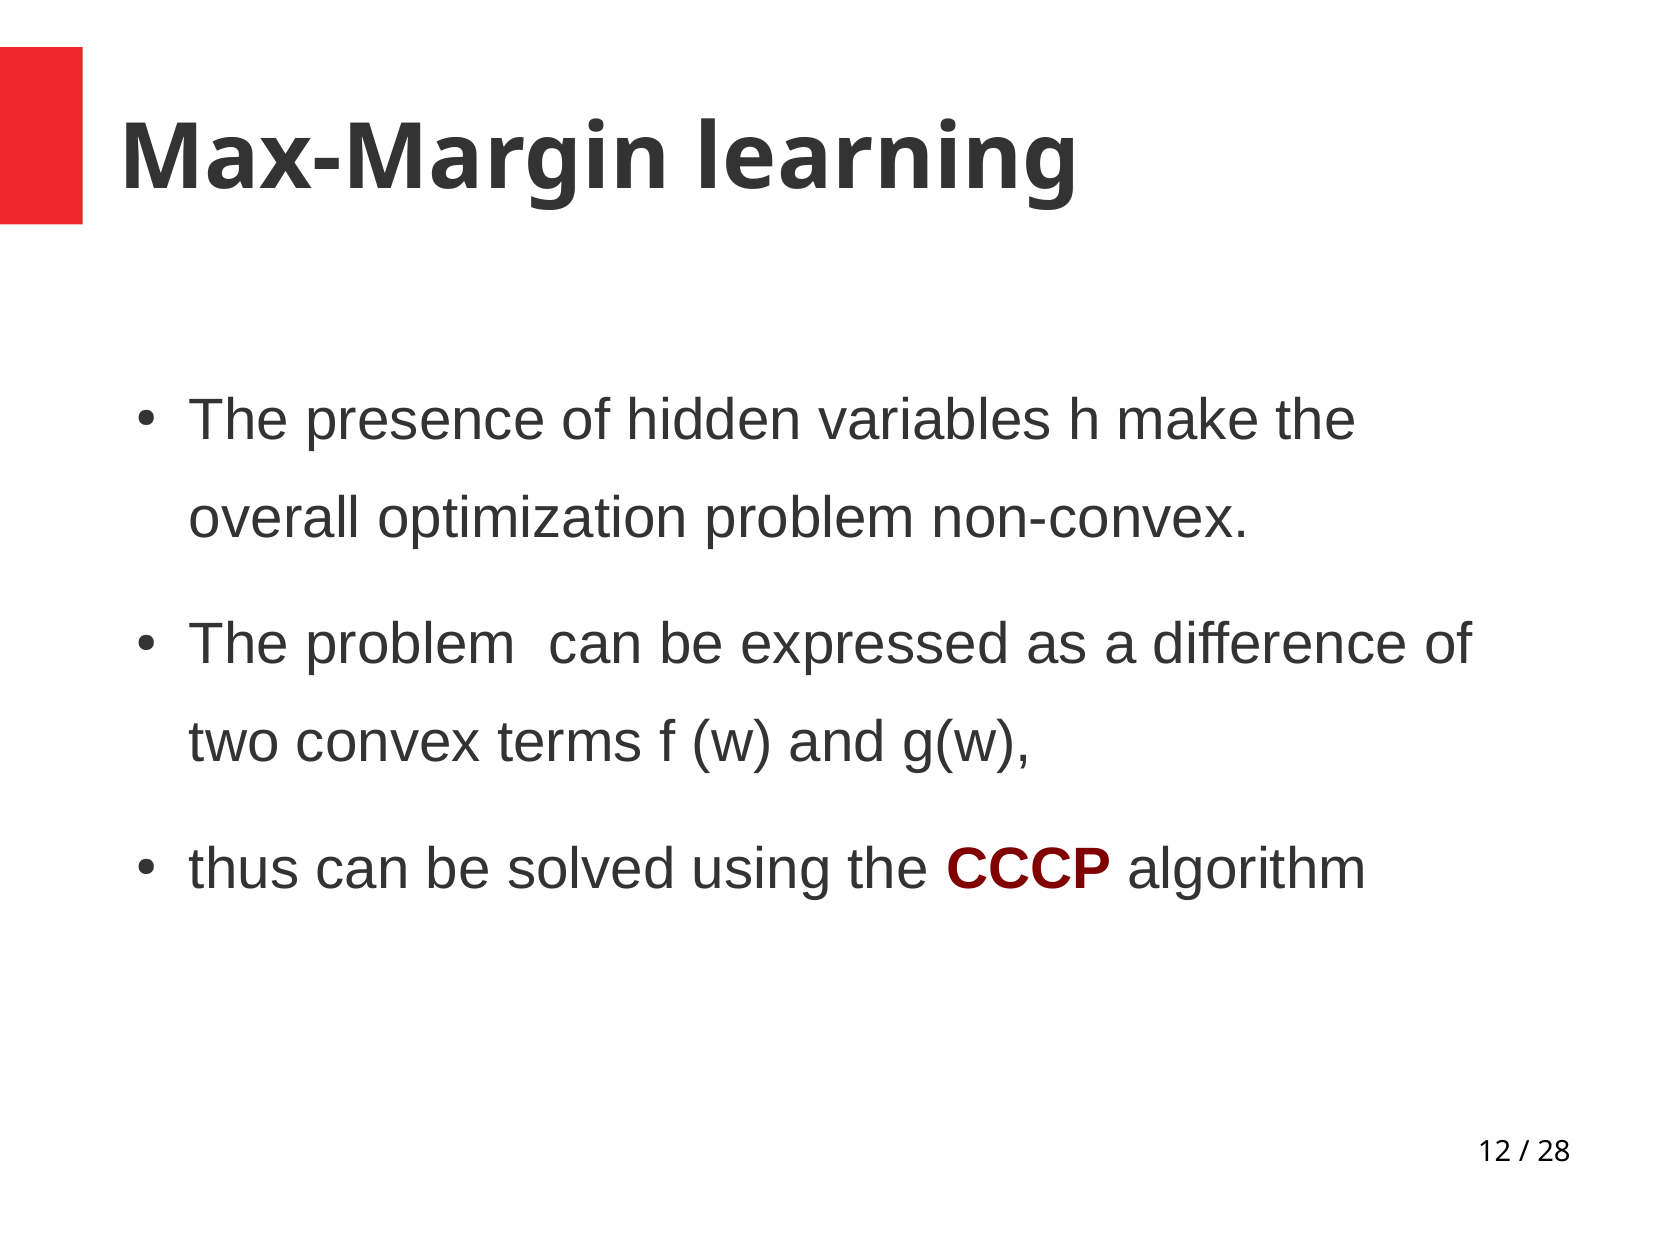

# Max-Margin learning
The presence of hidden variables h make the overall optimization problem non-convex.
The problem can be expressed as a difference of two convex terms f (w) and g(w),
thus can be solved using the CCCP algorithm
12